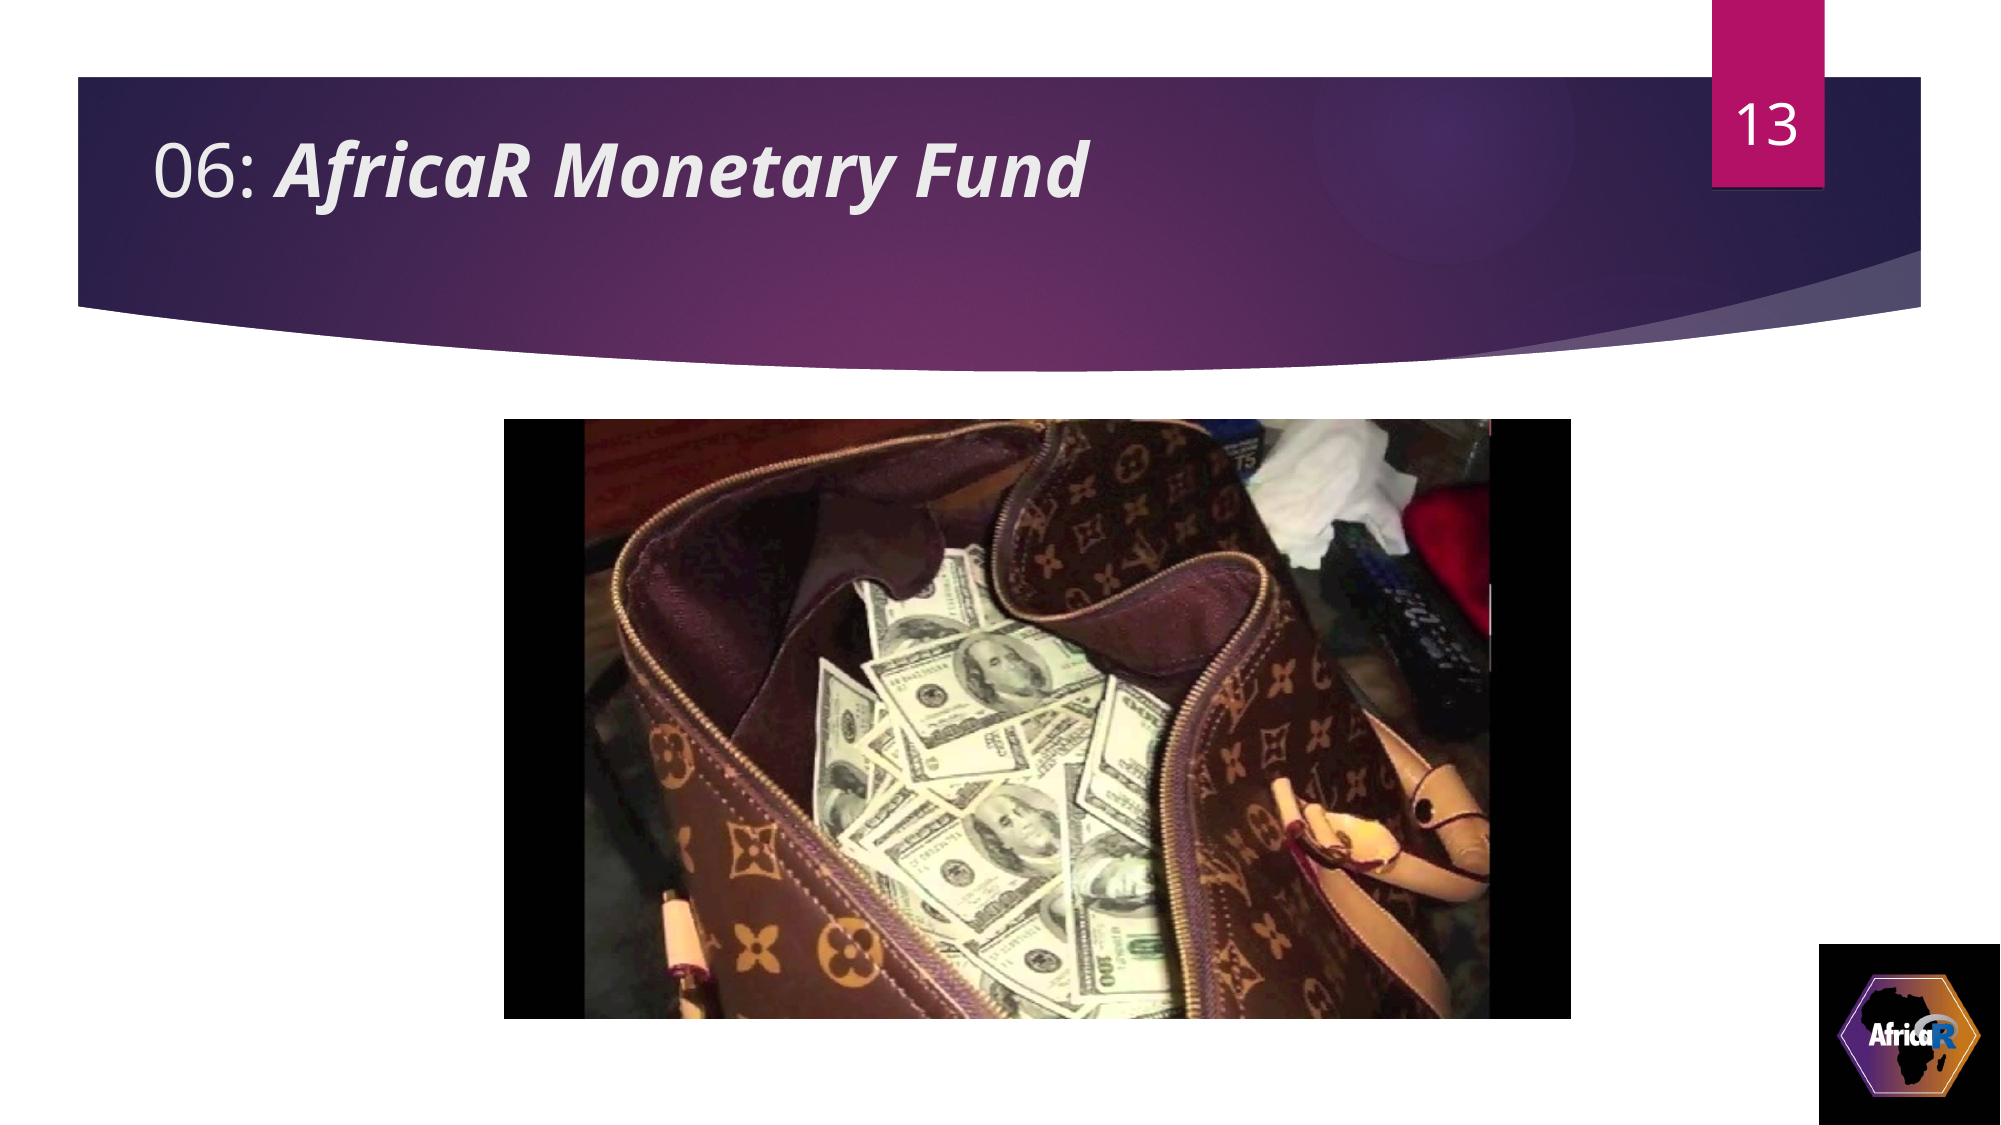

13
# 06: AfricaR Monetary Fund
@AfricaRUsers